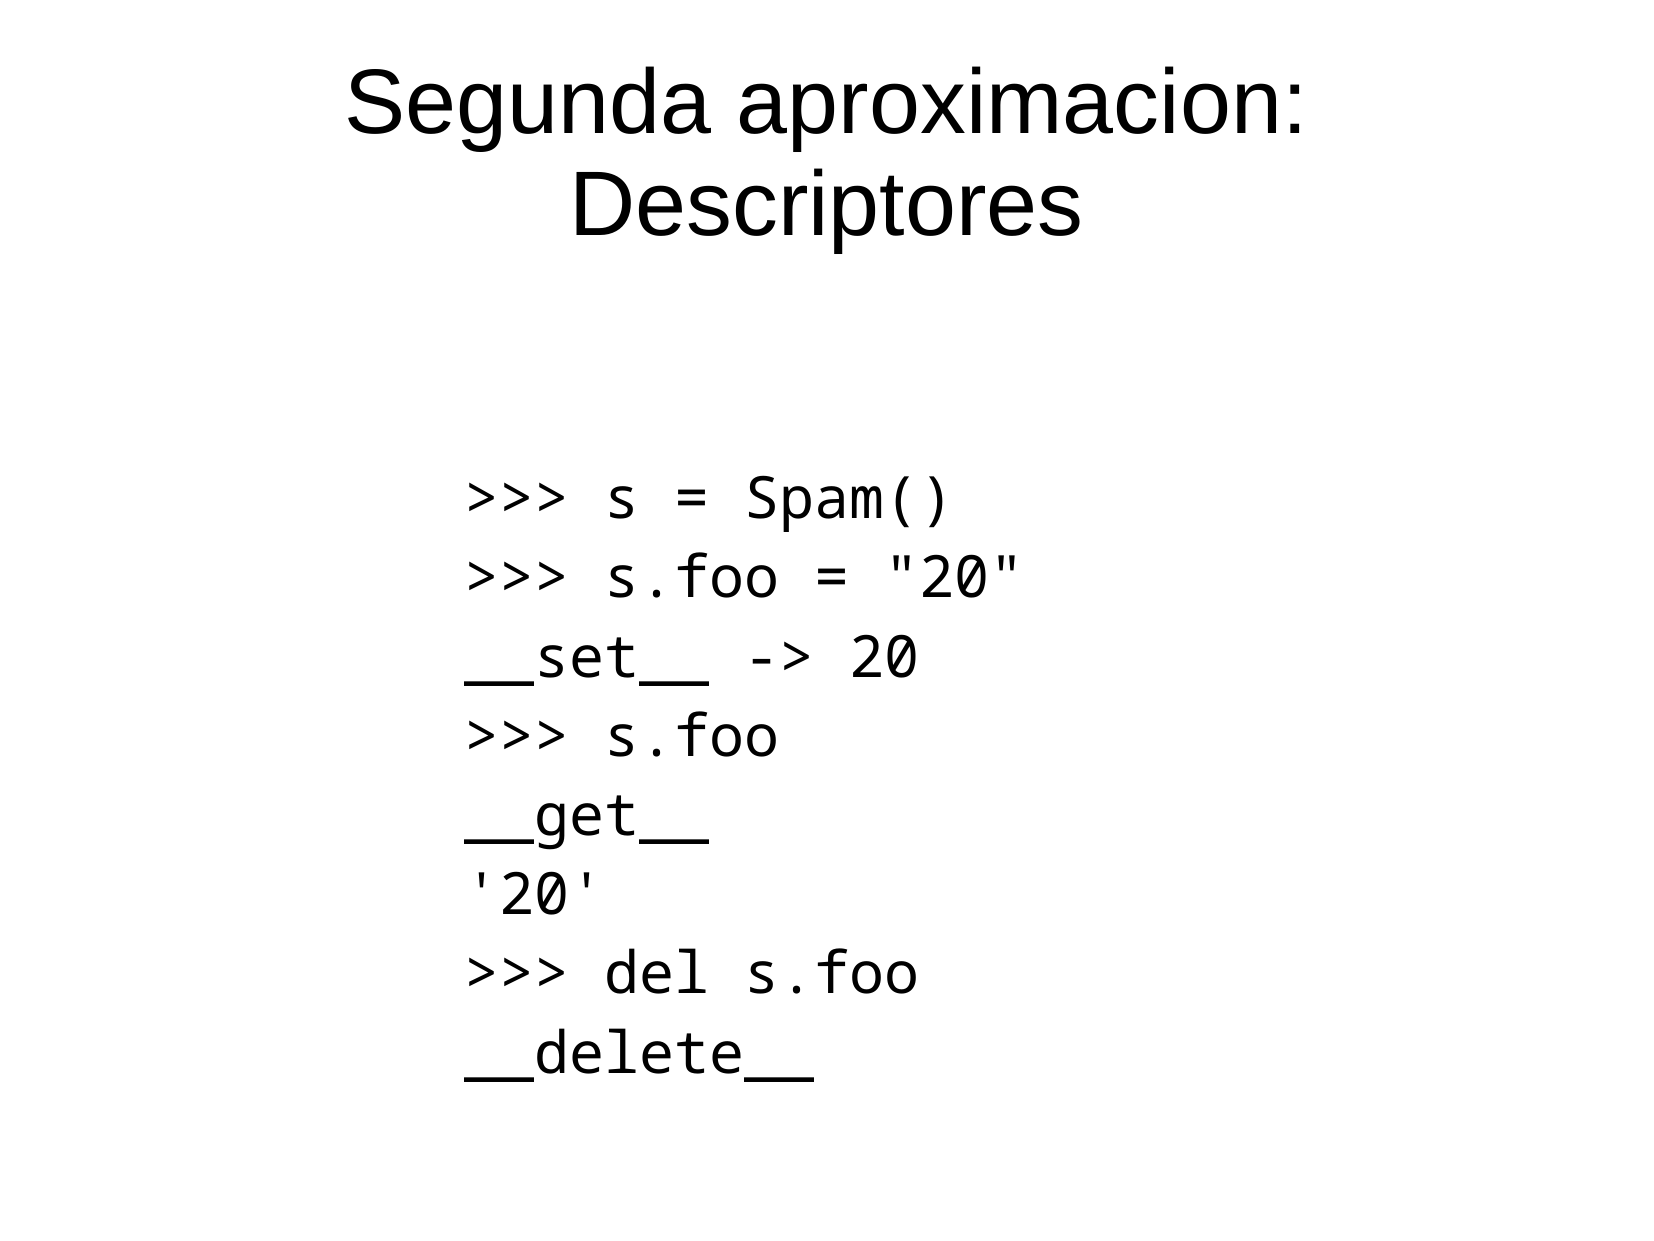

# Segunda aproximacion: Descriptores
>>> s = Spam()
>>> s.foo = "20"
__set__ -> 20
>>> s.foo
__get__
'20'
>>> del s.foo
__delete__